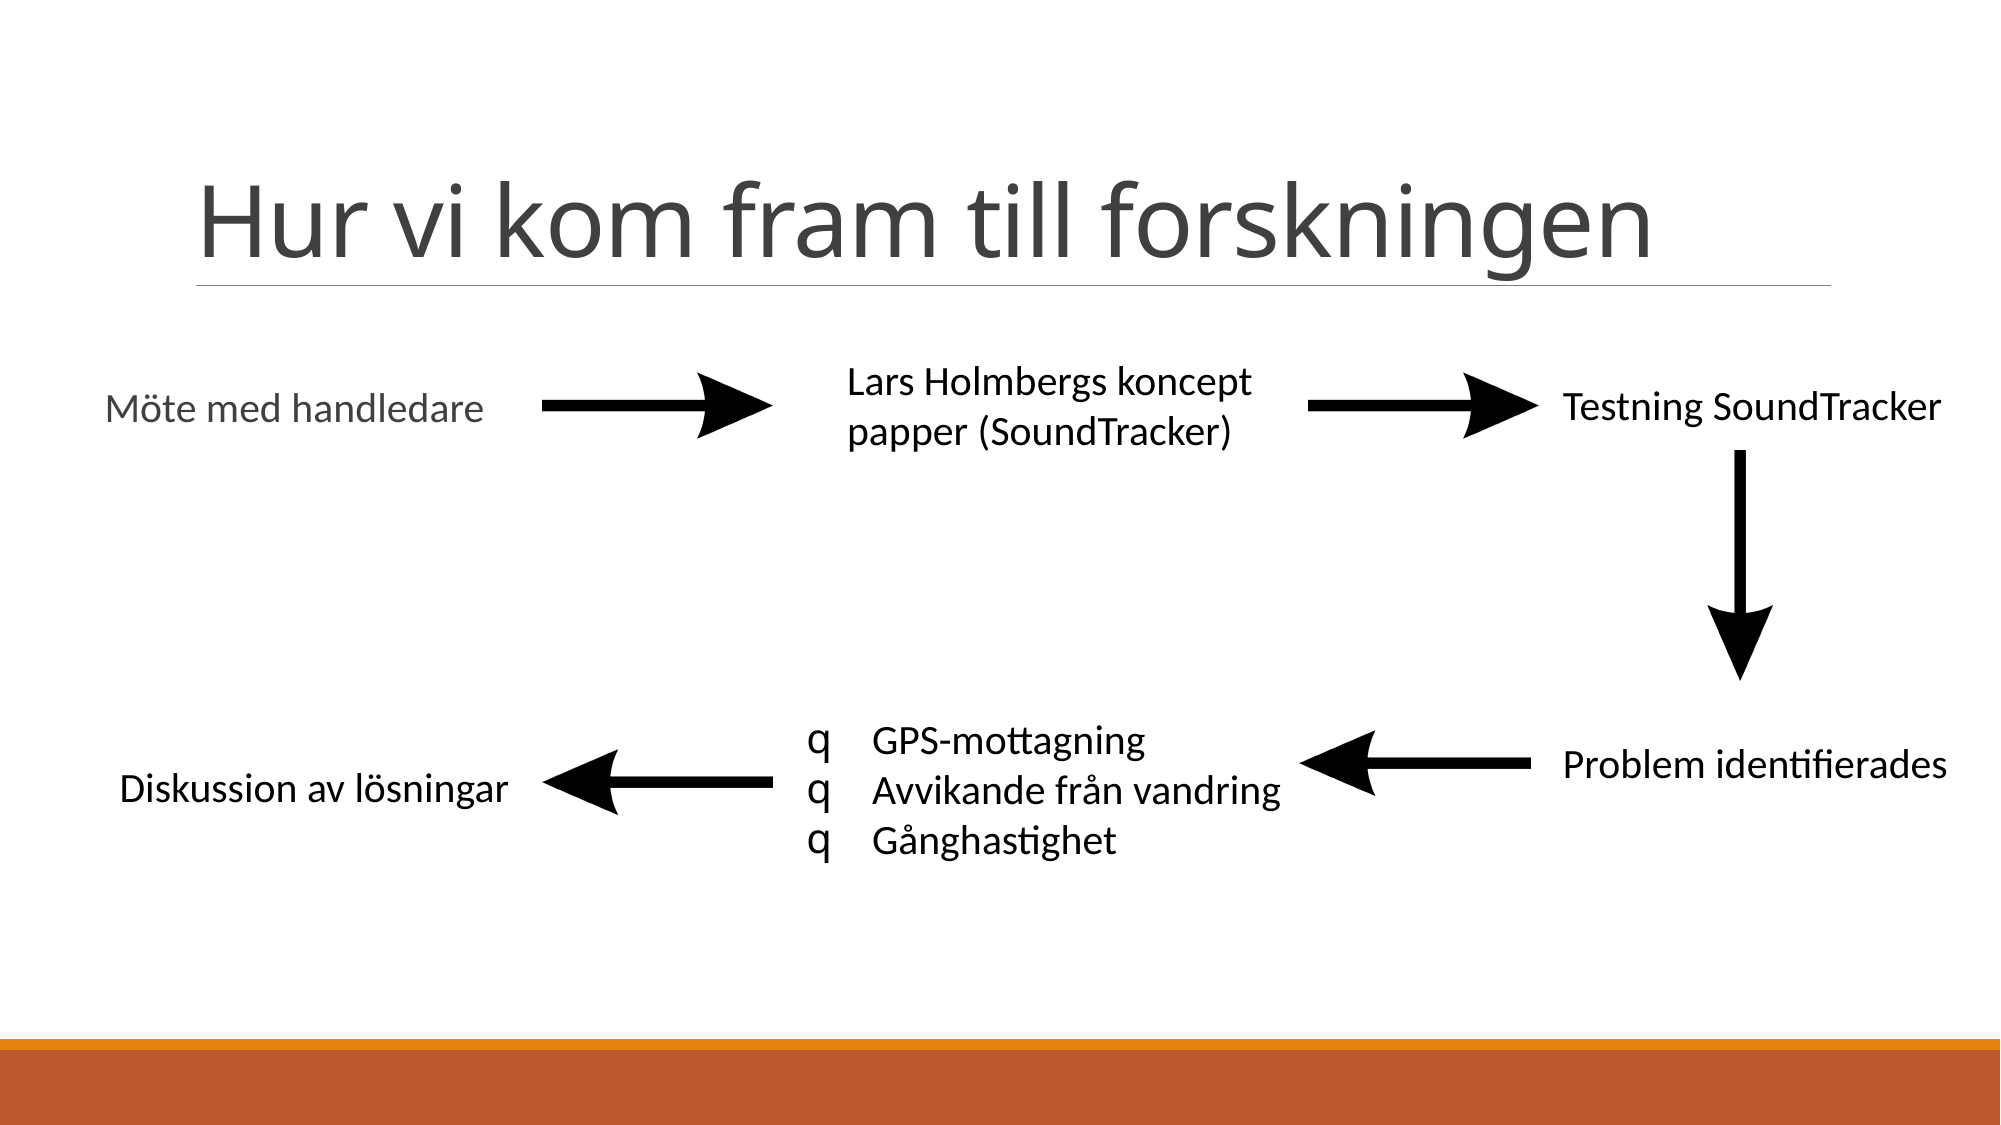

# Hur vi kom fram till forskningen
Möte med handledare
Lars Holmbergs koncept papper (SoundTracker)
Testning SoundTracker
 GPS-mottagning
 Avvikande från vandring
 Gånghastighet
Problem identifierades
Diskussion av lösningar